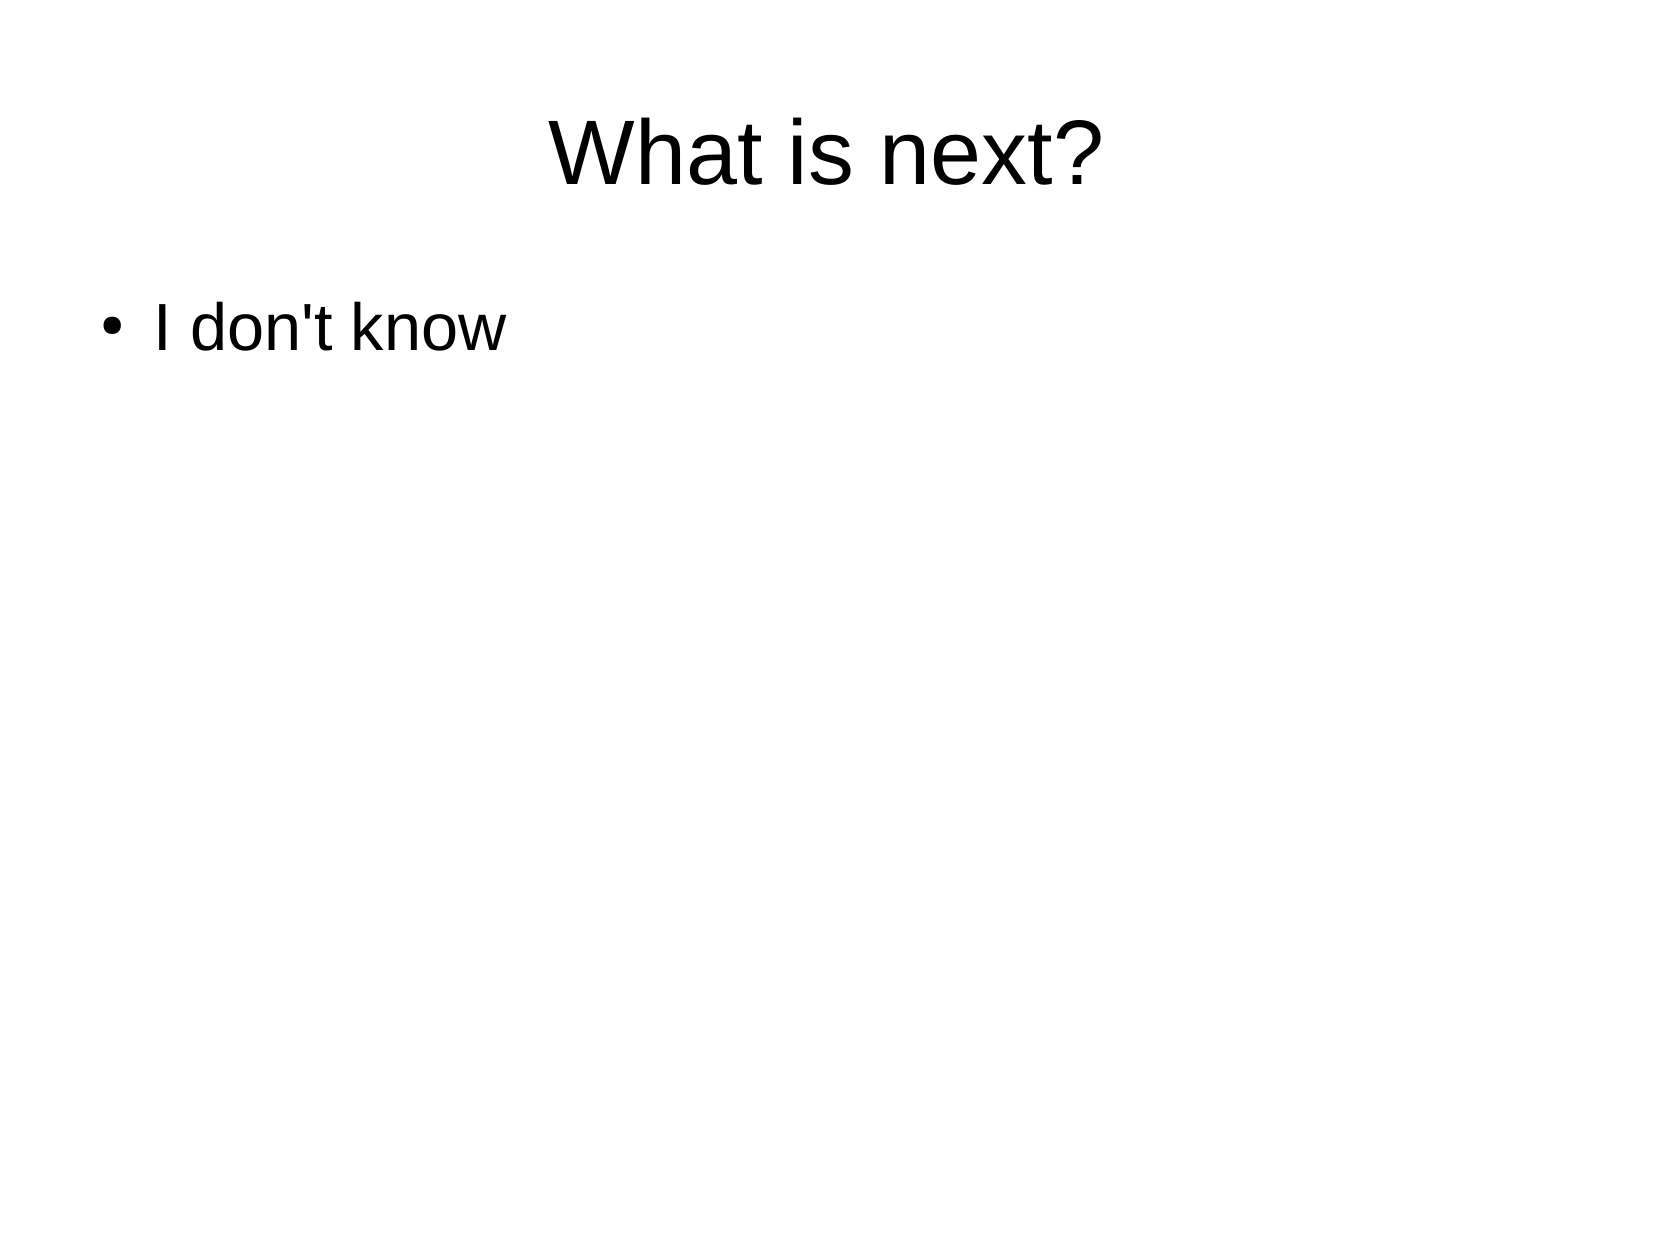

# What is next?
I don't know